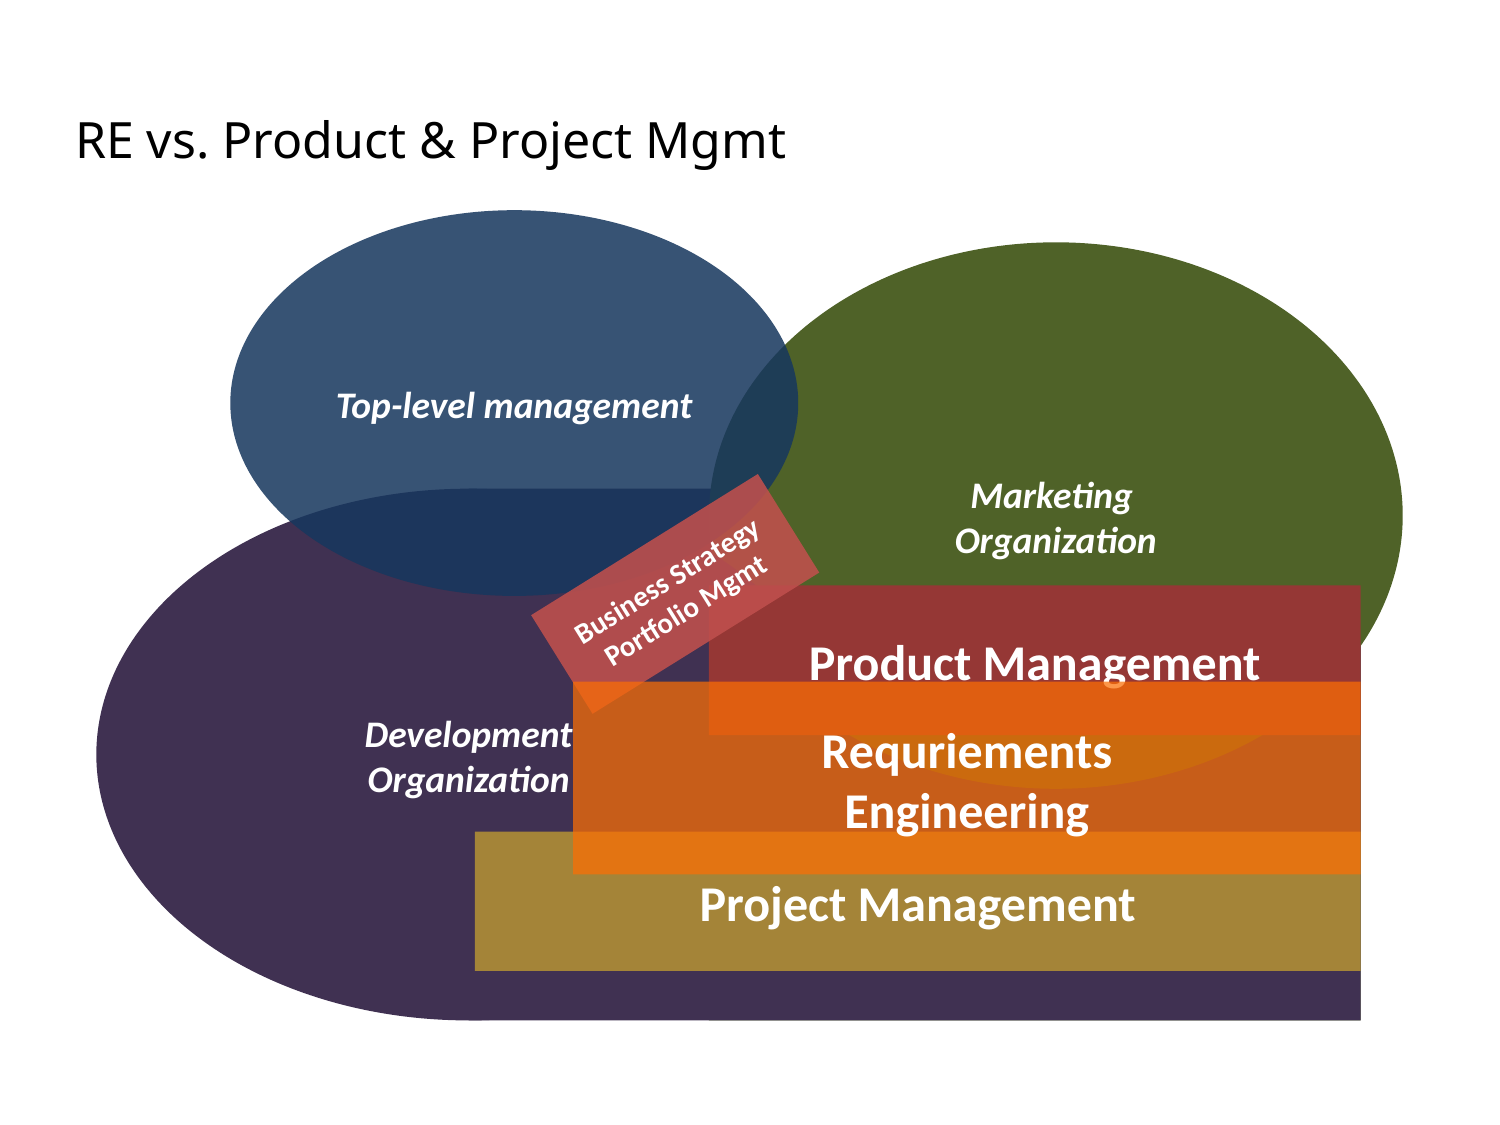

# RE vs. Product & Project Mgmt
Top-level management
Marketing
Organization
Development
Organization
Business Strategy
Portfolio Mgmt
Product Management
Requriements
Engineering
Project Management